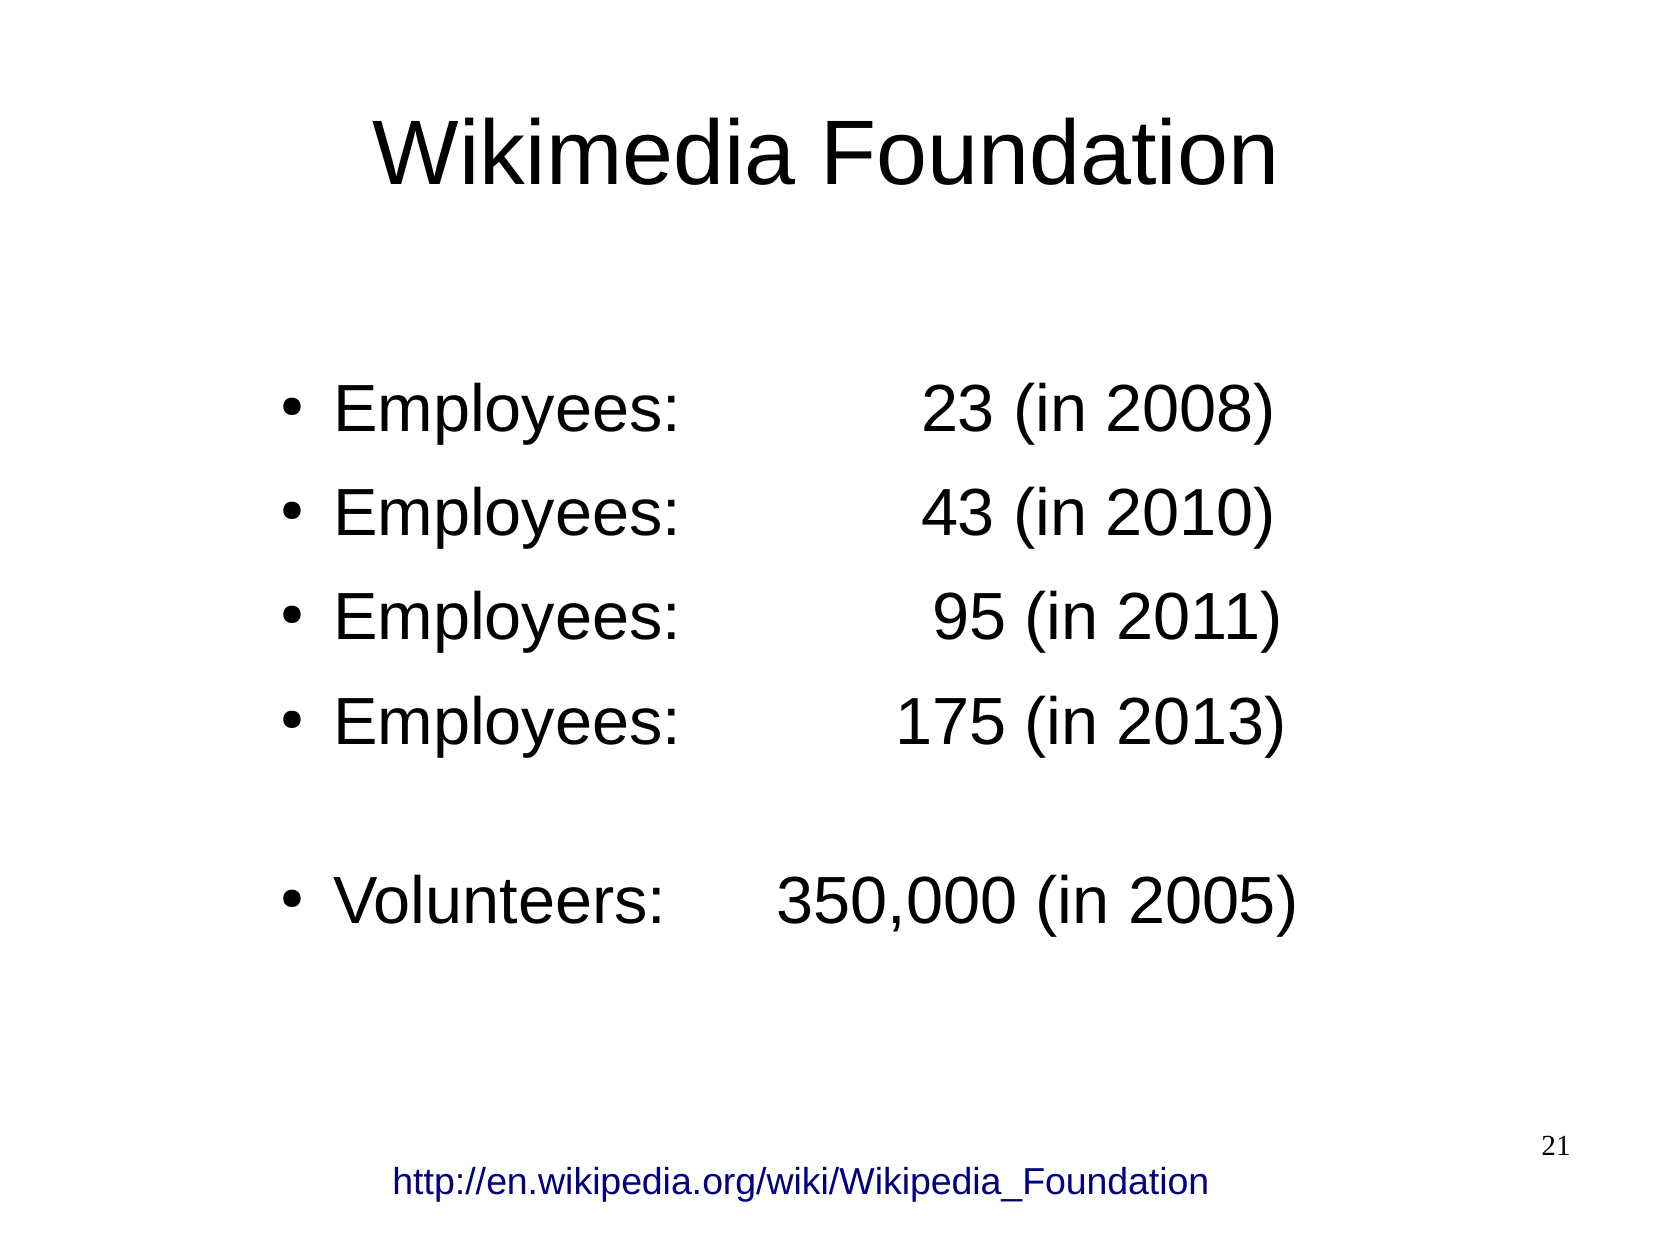

# Wikimedia Foundation
Employees: 23 (in 2008)
Employees: 43 (in 2010)
Employees:			 95 (in 2011)
Employees:			 175 (in 2013)
Volunteers: 350,000 (in 2005)
21
http://en.wikipedia.org/wiki/Wikipedia_Foundation